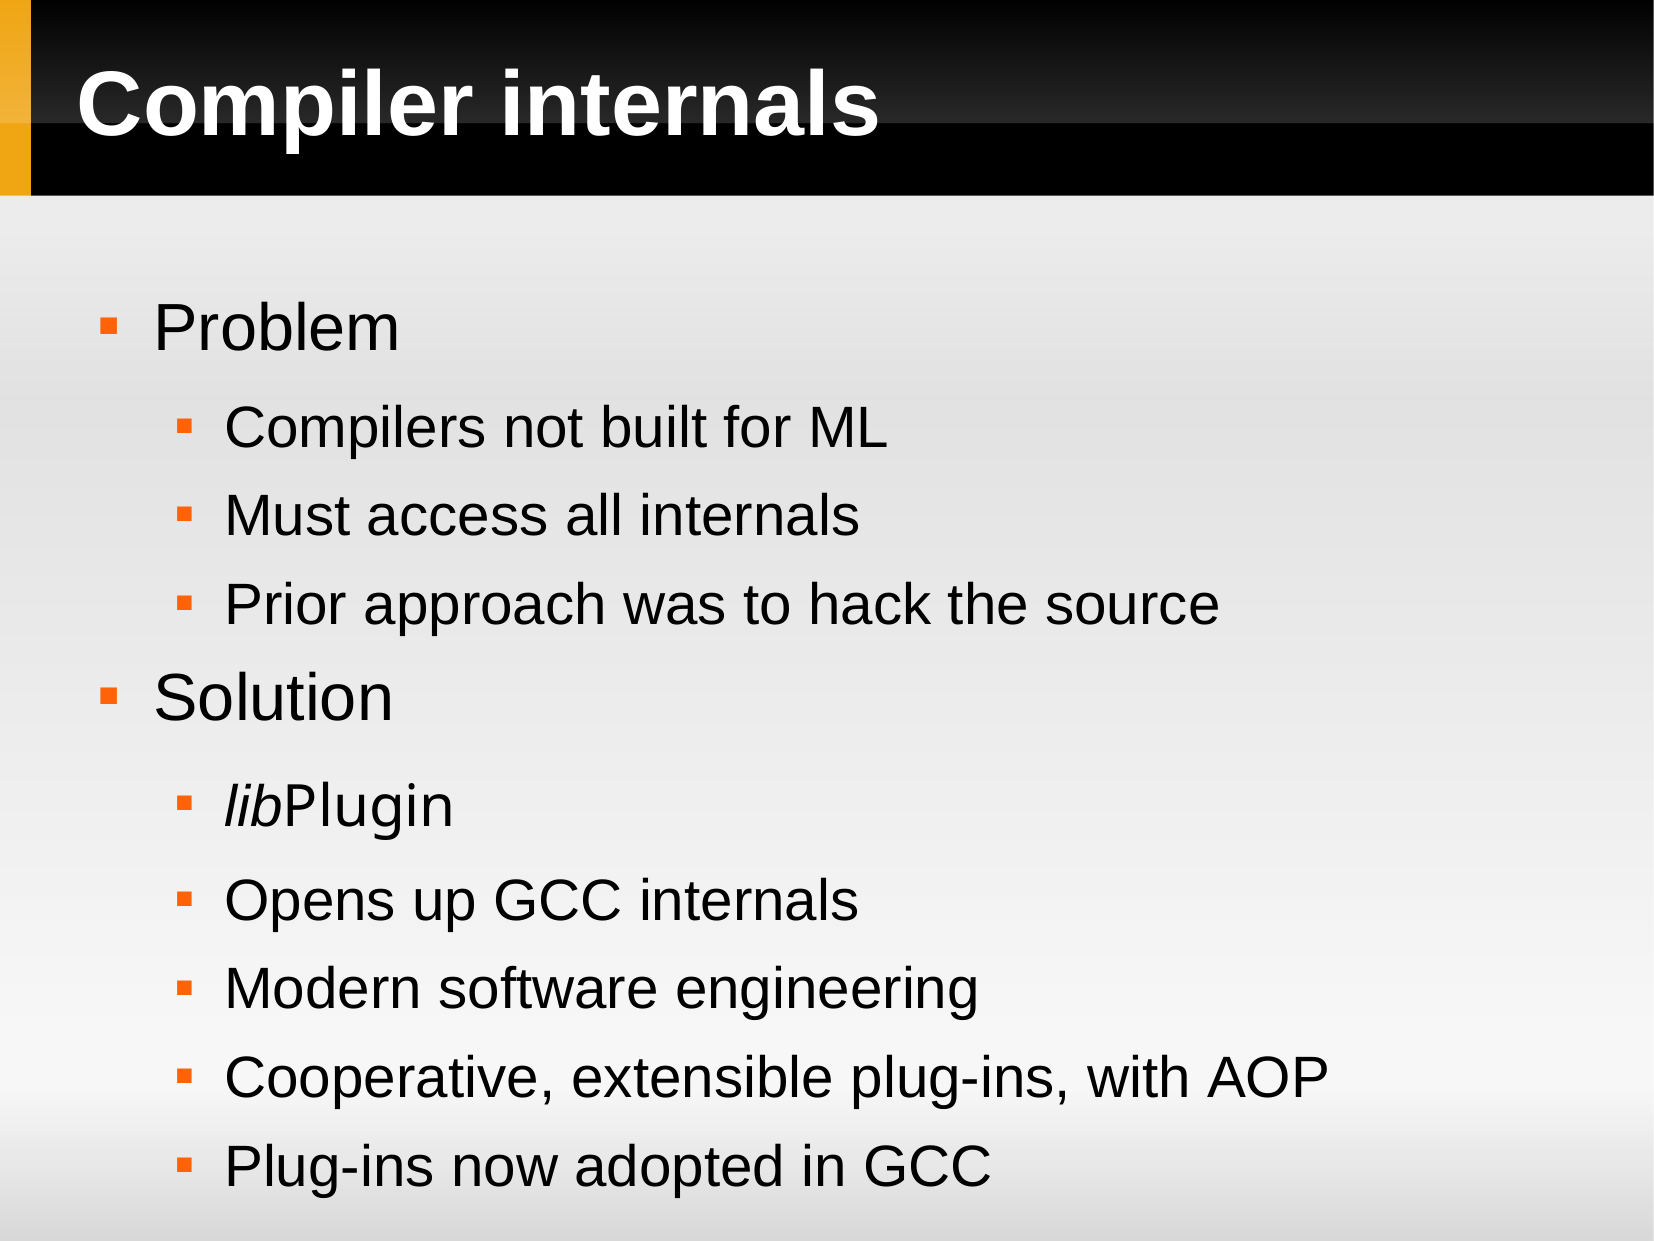

# Compiler internals
Problem
Compilers not built for ML
Must access all internals
Prior approach was to hack the source
Solution
libPlugin
Opens up GCC internals
Modern software engineering
Cooperative, extensible plug-ins, with AOP
Plug-ins now adopted in GCC